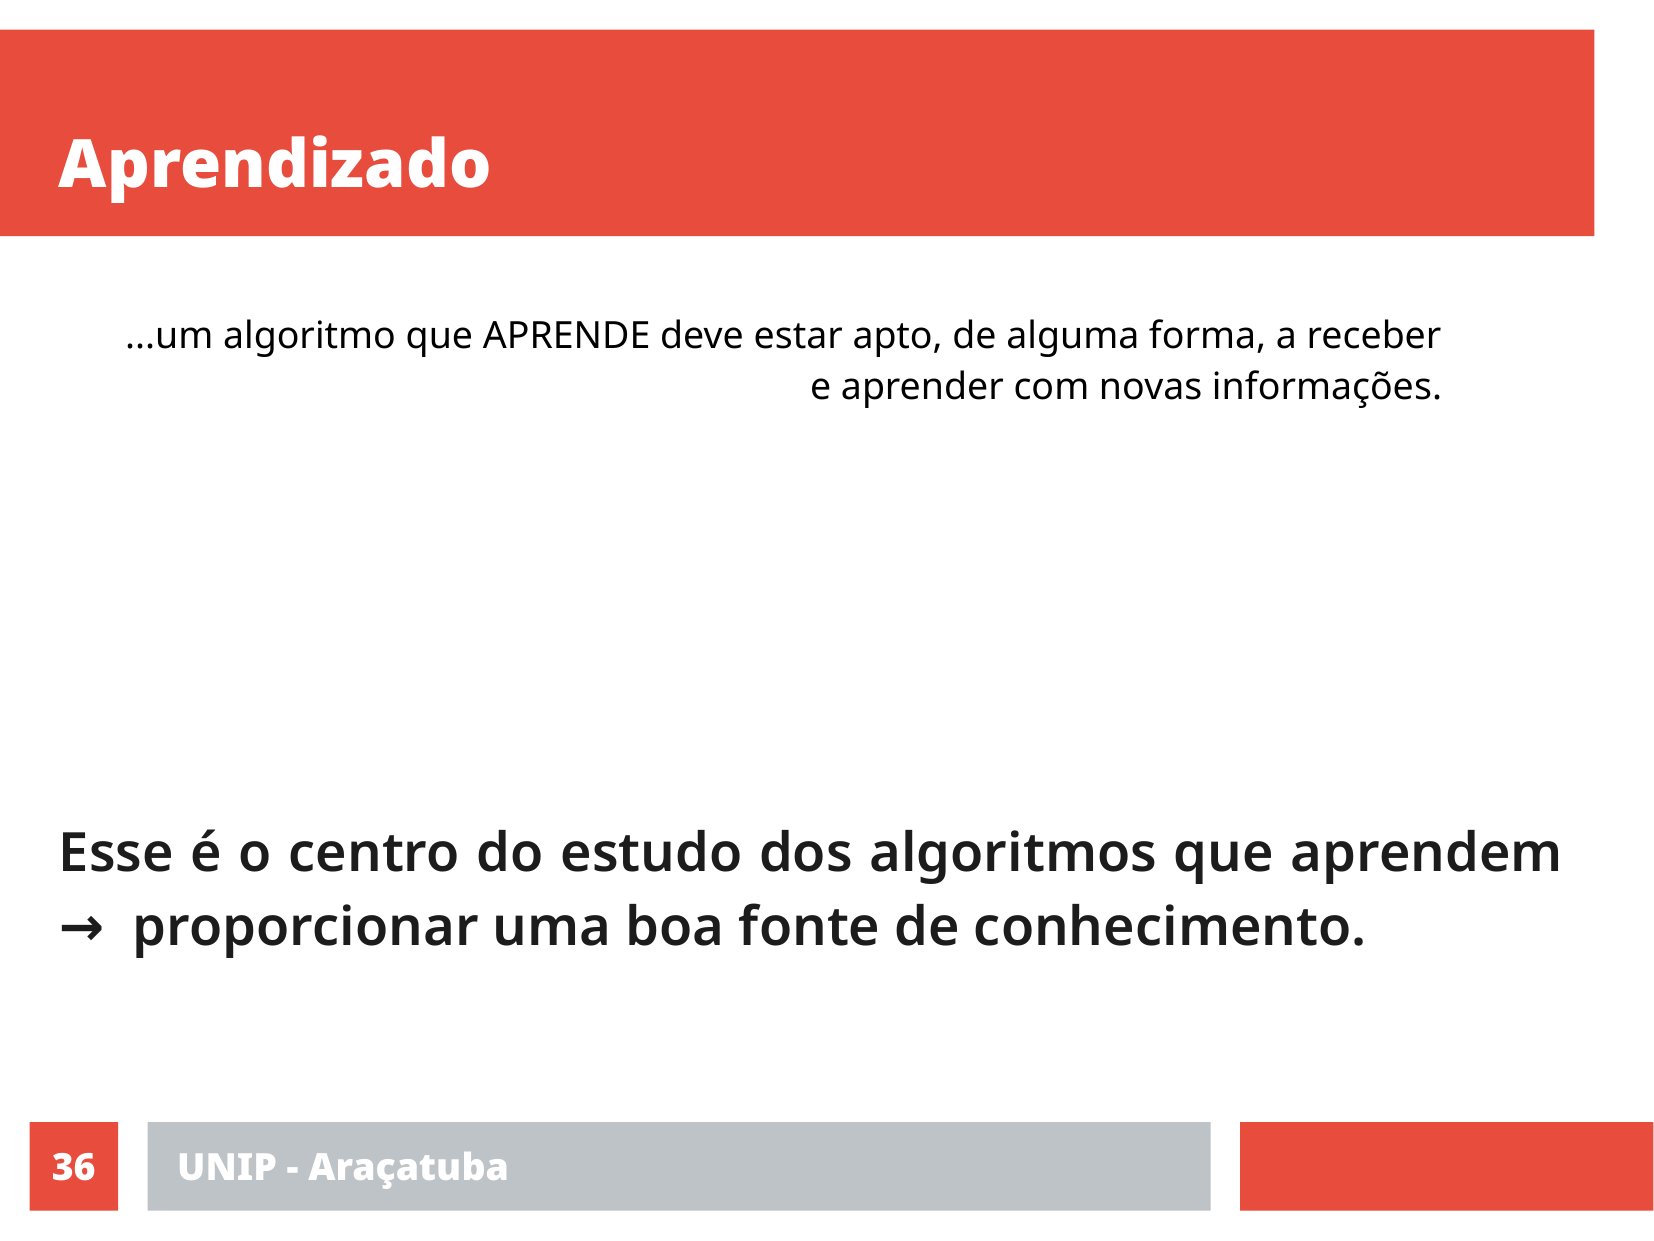

# Aprendizado
...um algoritmo que APRENDE deve estar apto, de alguma forma, a receber e aprender com novas informações.
Esse é o centro do estudo dos algoritmos que aprendem → 	proporcionar uma boa fonte de conhecimento.
36
UNIP - Araçatuba